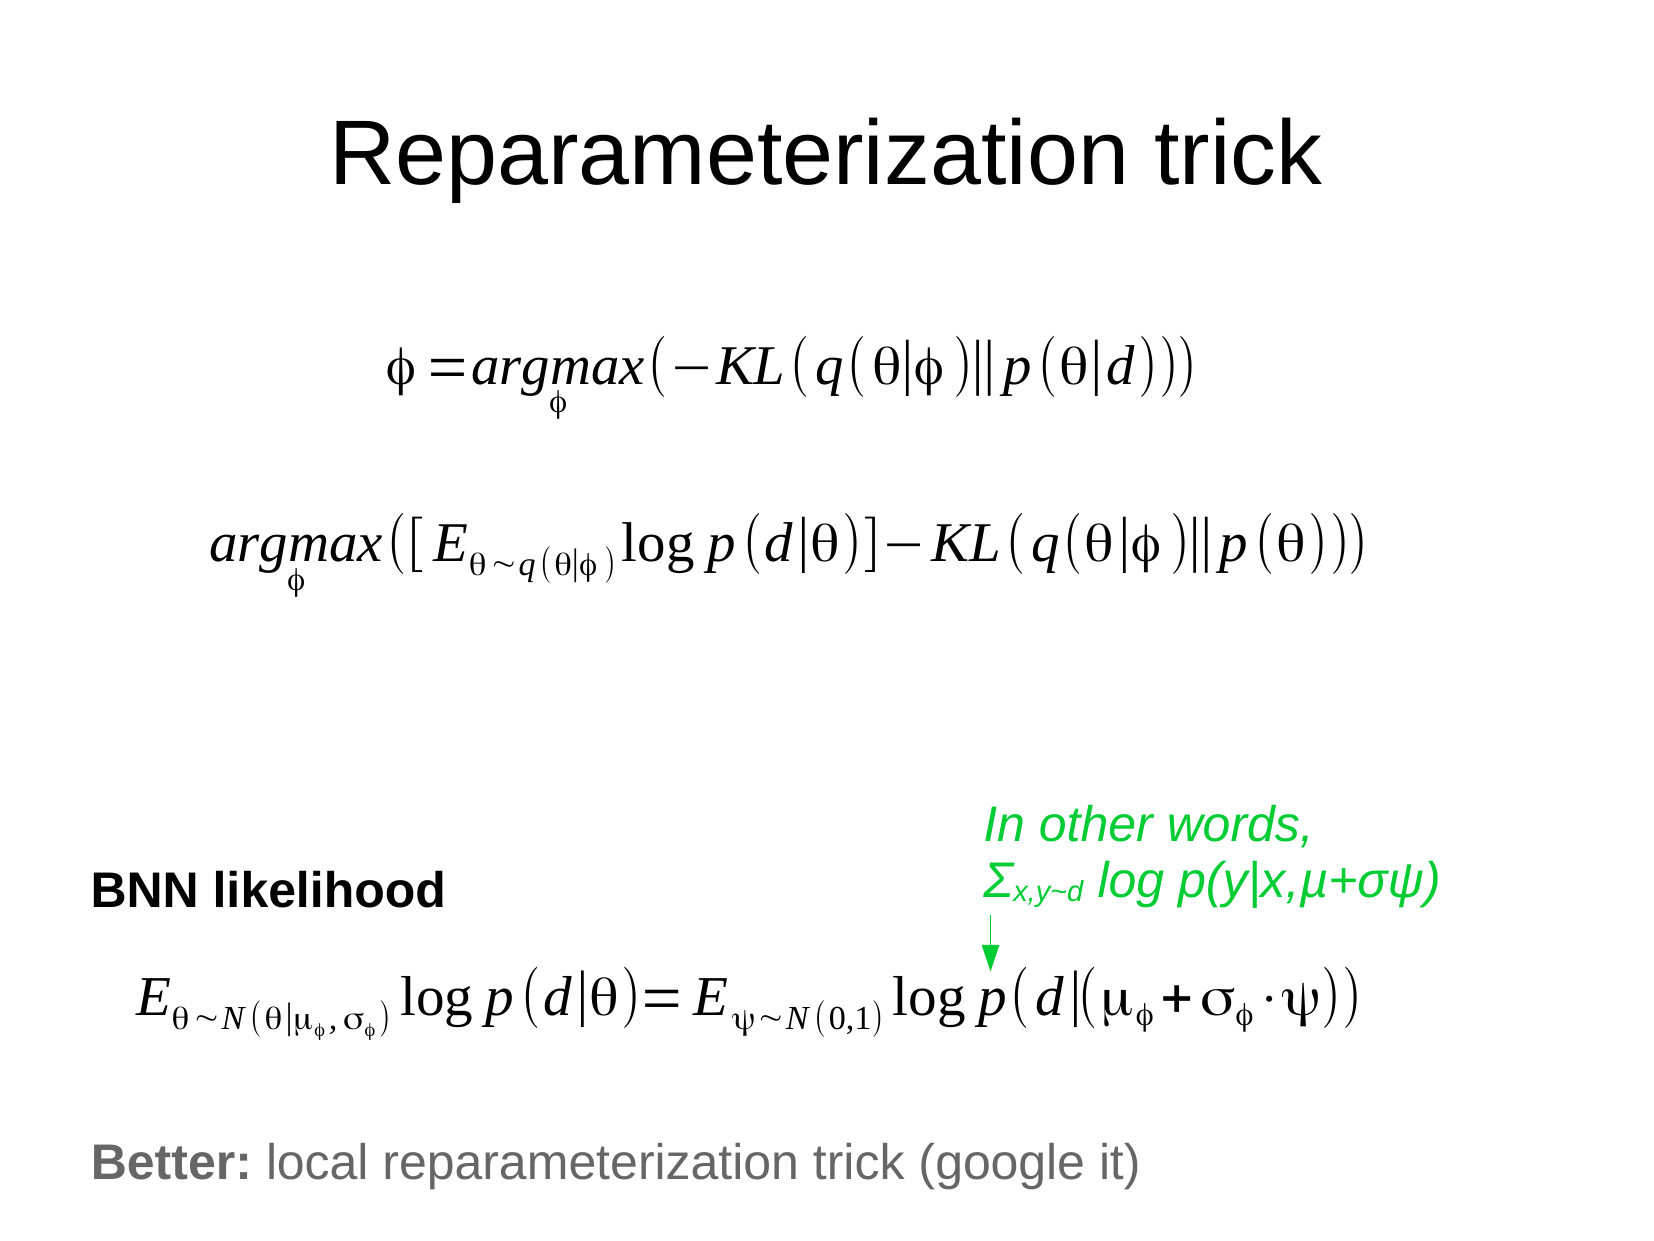

# Reparameterization trick
In other words,
Σx,y~d log p(y|x,µ+σψ)
BNN likelihood
Better: local reparameterization trick (google it)